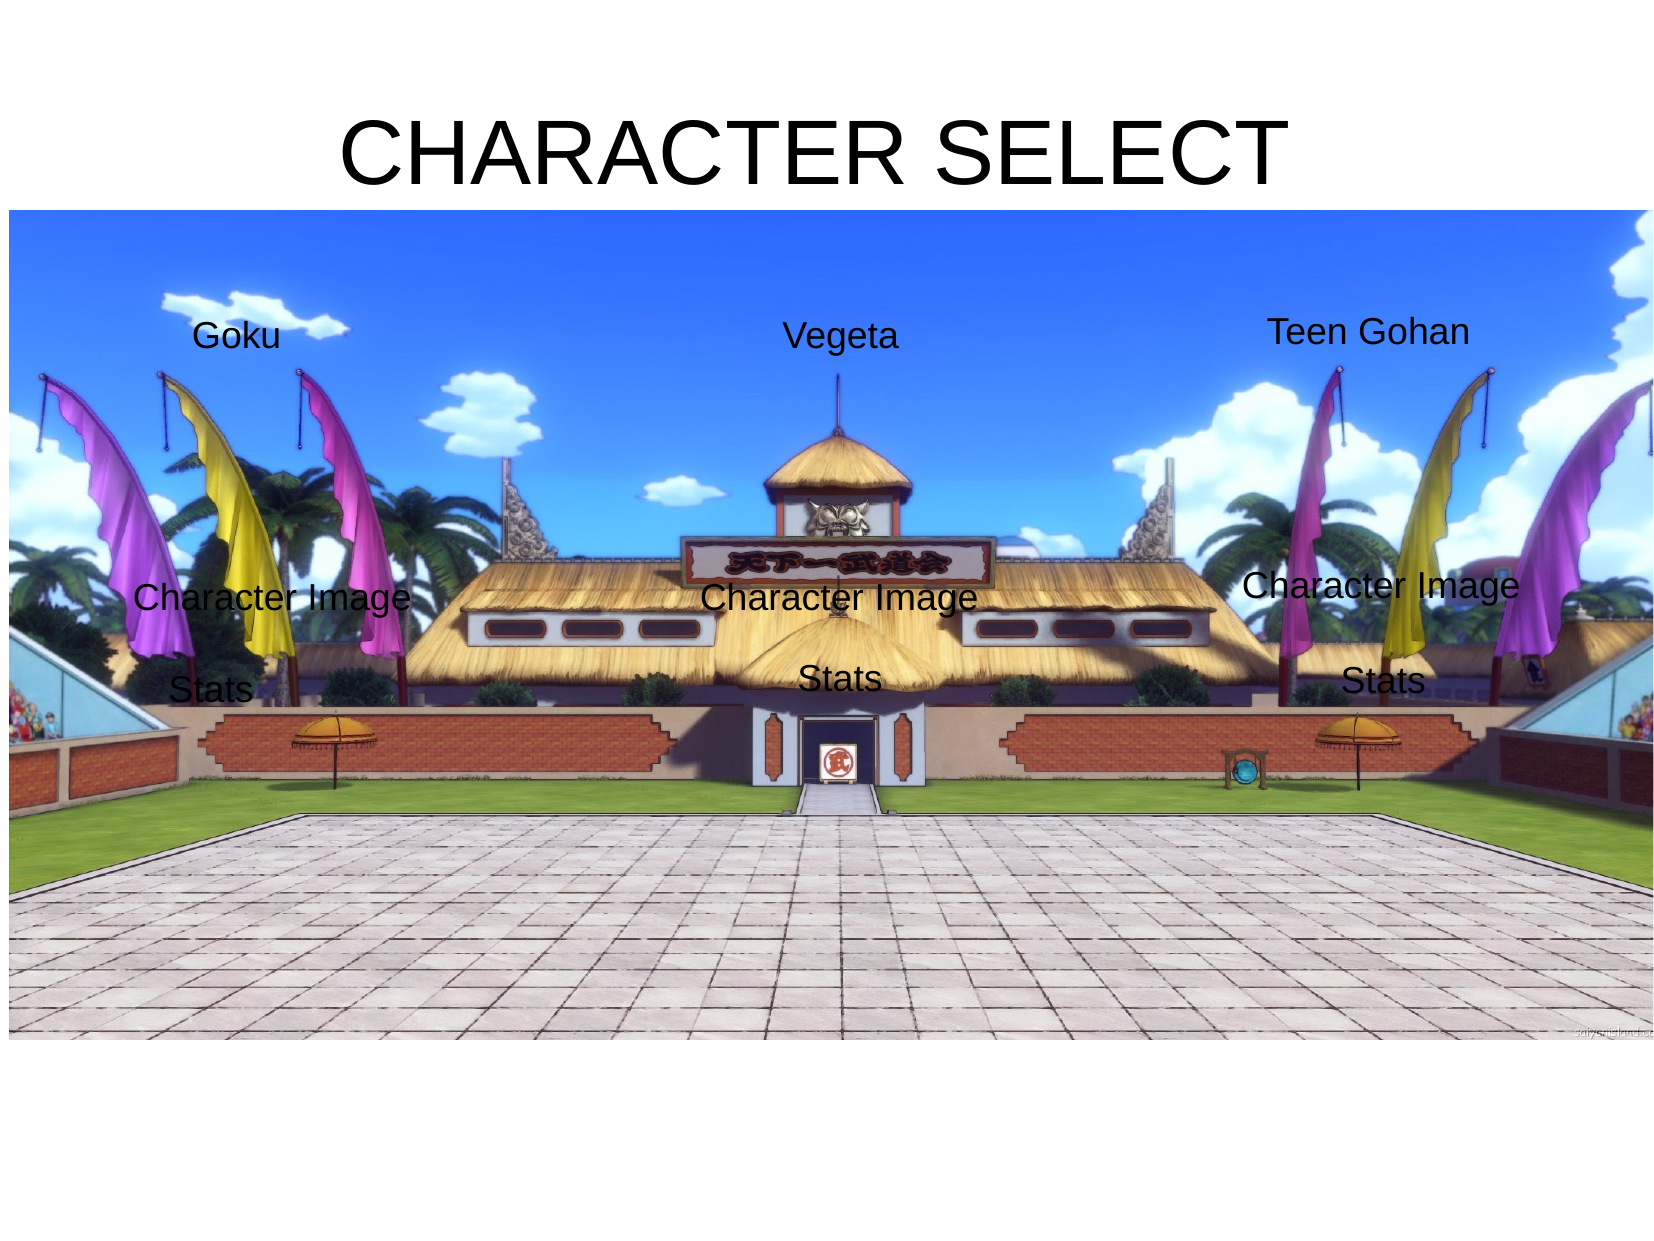

# CHARACTER SELECT
Teen Gohan
Goku
Vegeta
Character Image
Character Image
Character Image
Stats
Stats
Stats